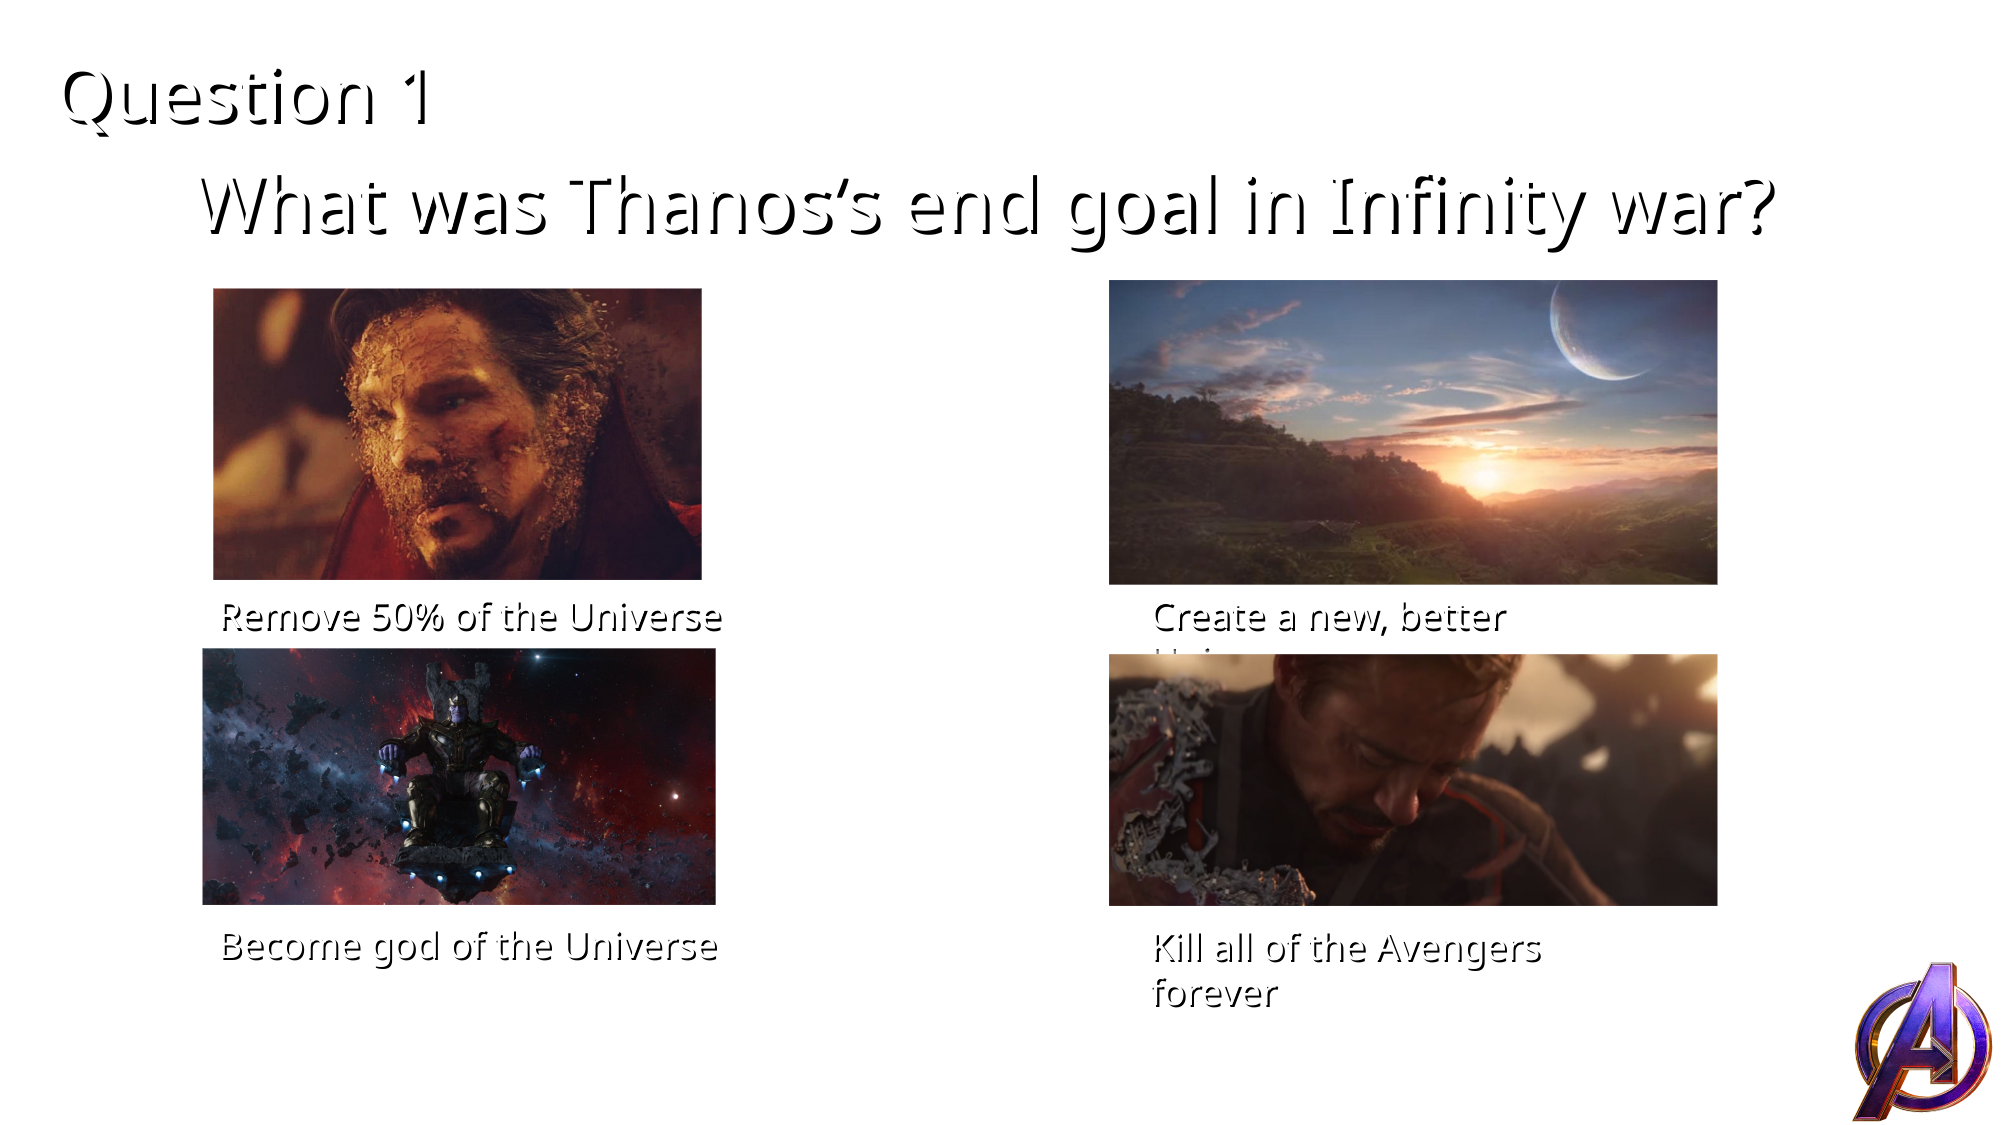

# Question 1
What was Thanos’s end goal in Infinity war?
Remove 50% of the Universe
Create a new, better Universe
Become god of the Universe
Kill all of the Avengers forever